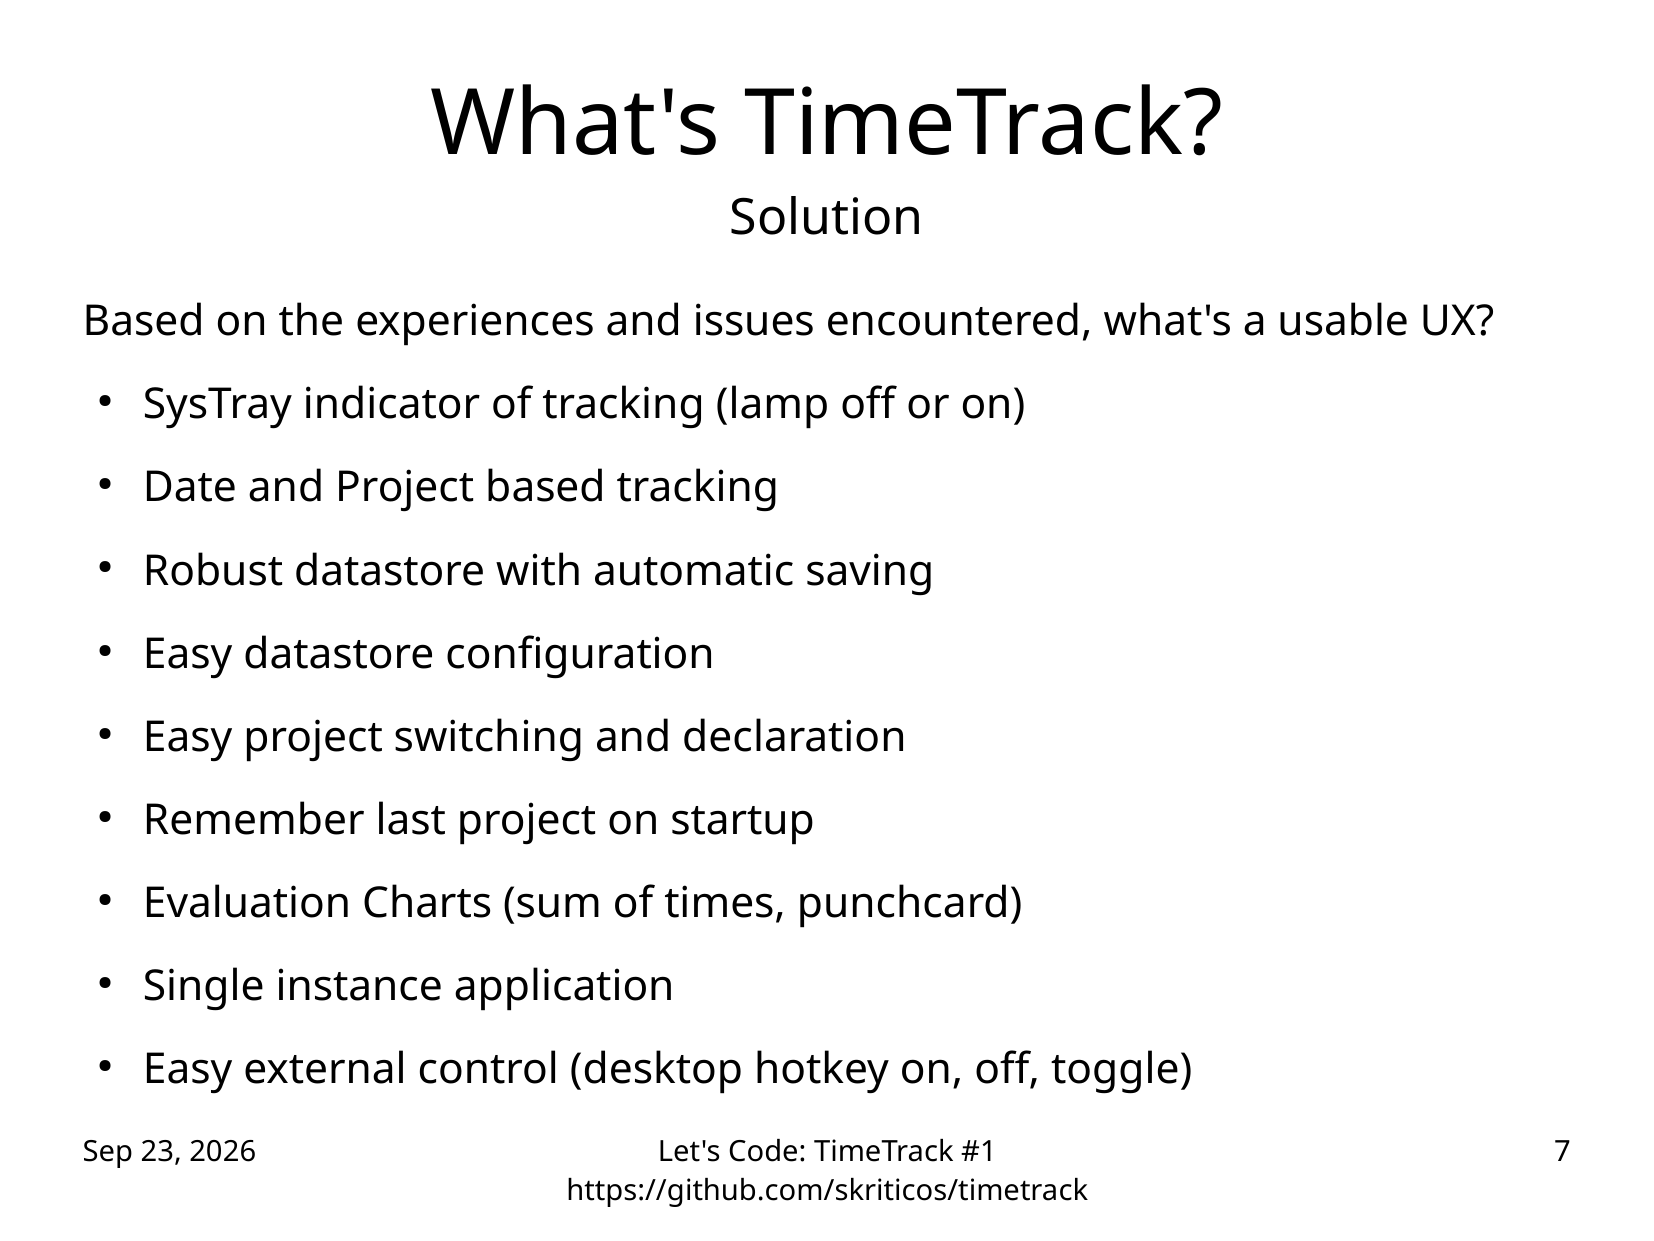

# What's TimeTrack? Solution
Based on the experiences and issues encountered, what's a usable UX?
SysTray indicator of tracking (lamp off or on)
Date and Project based tracking
Robust datastore with automatic saving
Easy datastore configuration
Easy project switching and declaration
Remember last project on startup
Evaluation Charts (sum of times, punchcard)
Single instance application
Easy external control (desktop hotkey on, off, toggle)
Let's Code: TimeTrack #1\n https://github.com/skriticos/timetrack
7